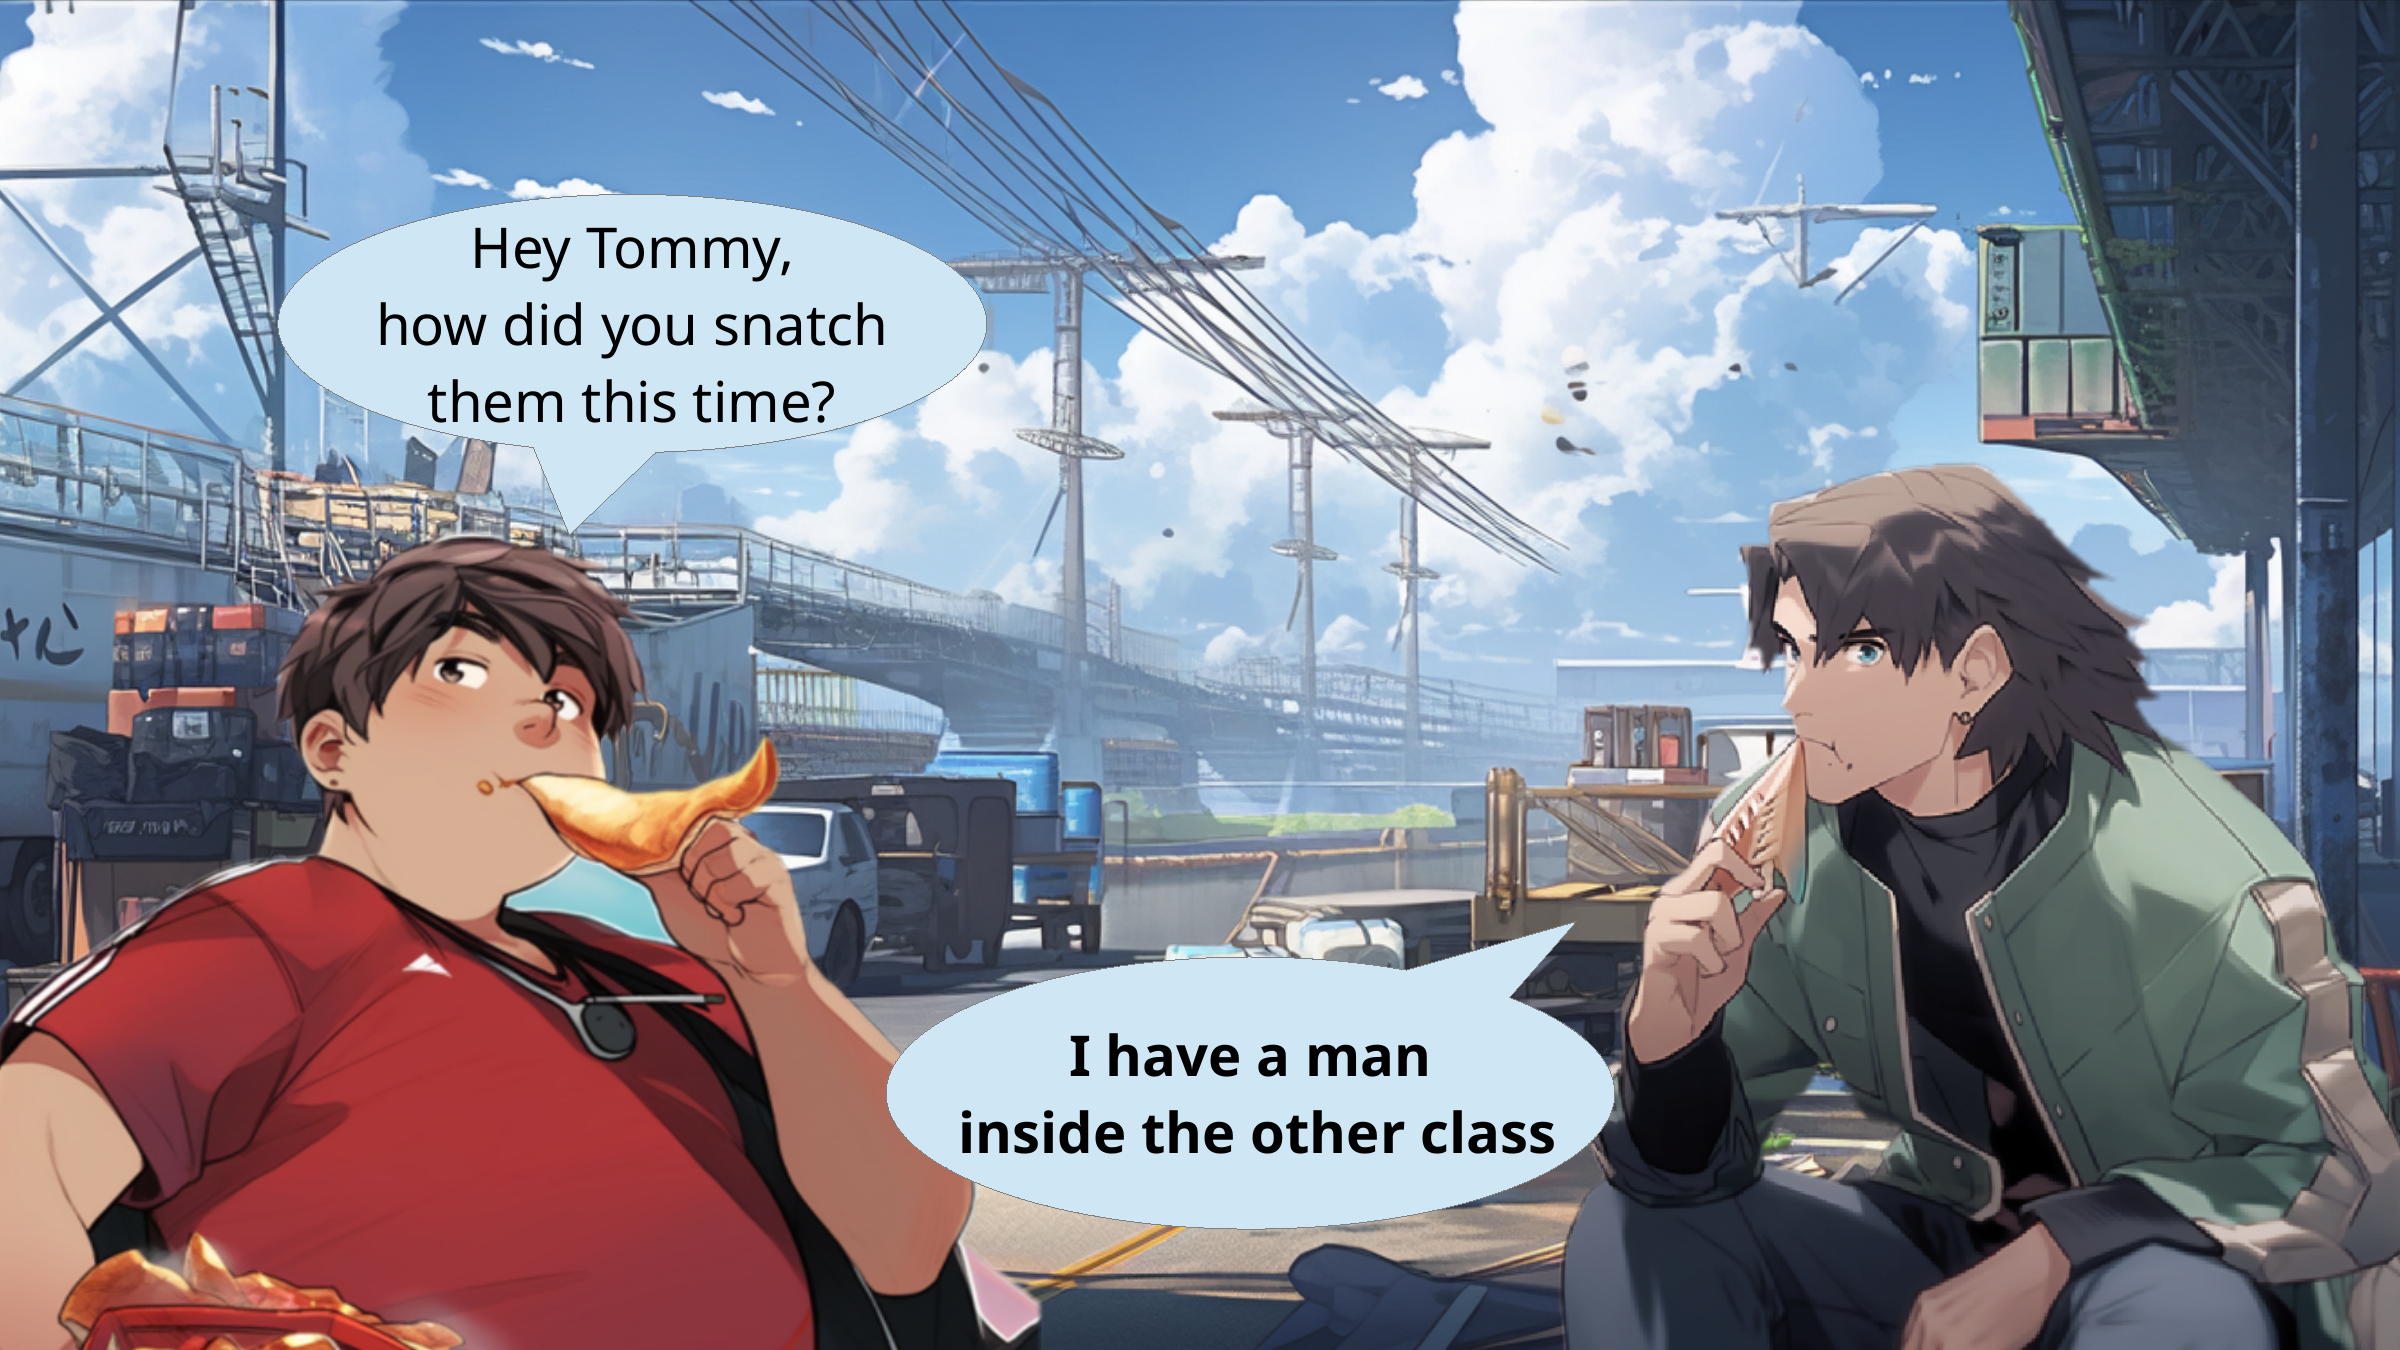

Hey Tommy,
how did you snatch
them this time?
I have a man
 inside the other class